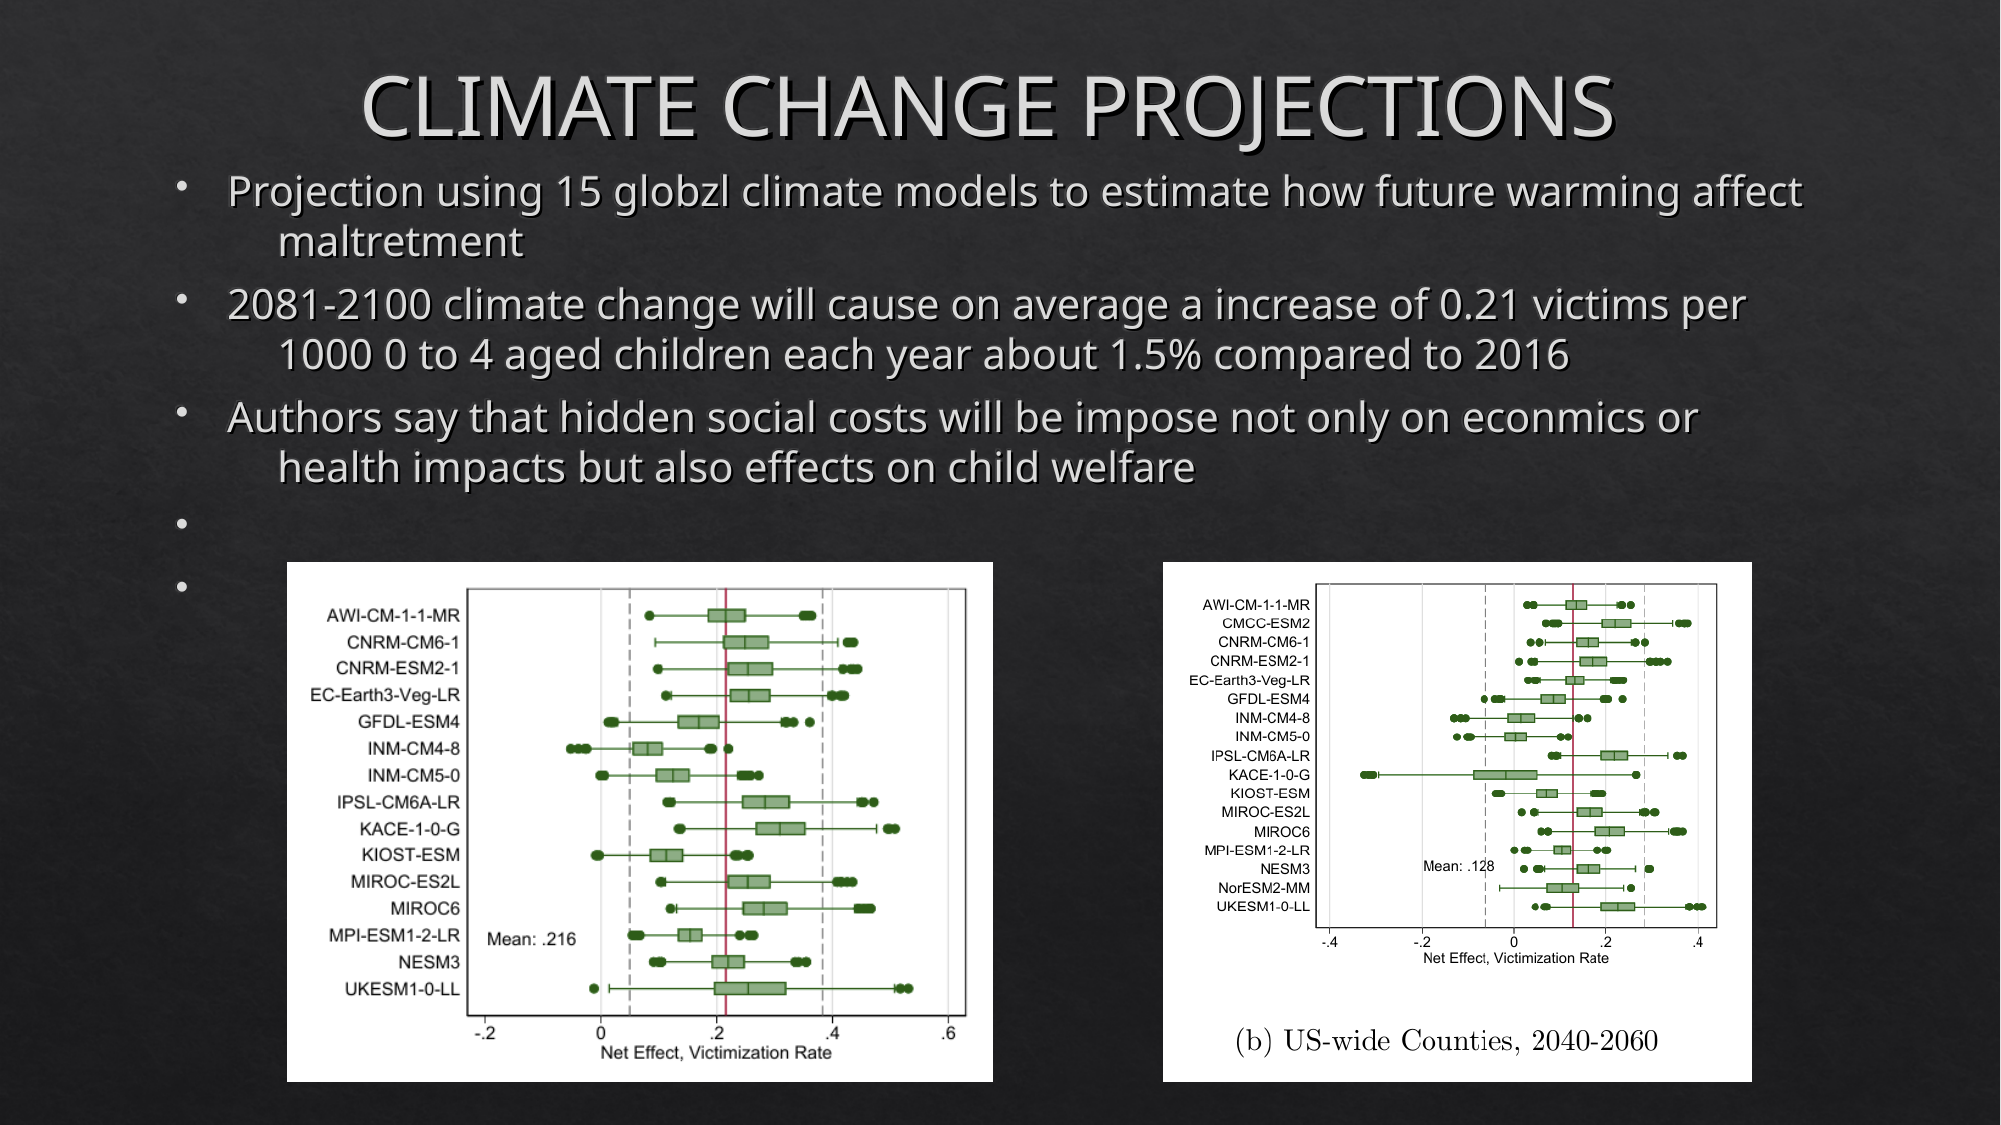

# CLIMATE CHANGE PROJECTIONS
Projection using 15 globzl climate models to estimate how future warming affect maltretment
2081-2100 climate change will cause on average a increase of 0.21 victims per 1000 0 to 4 aged children each year about 1.5% compared to 2016
Authors say that hidden social costs will be impose not only on econmics or health impacts but also effects on child welfare